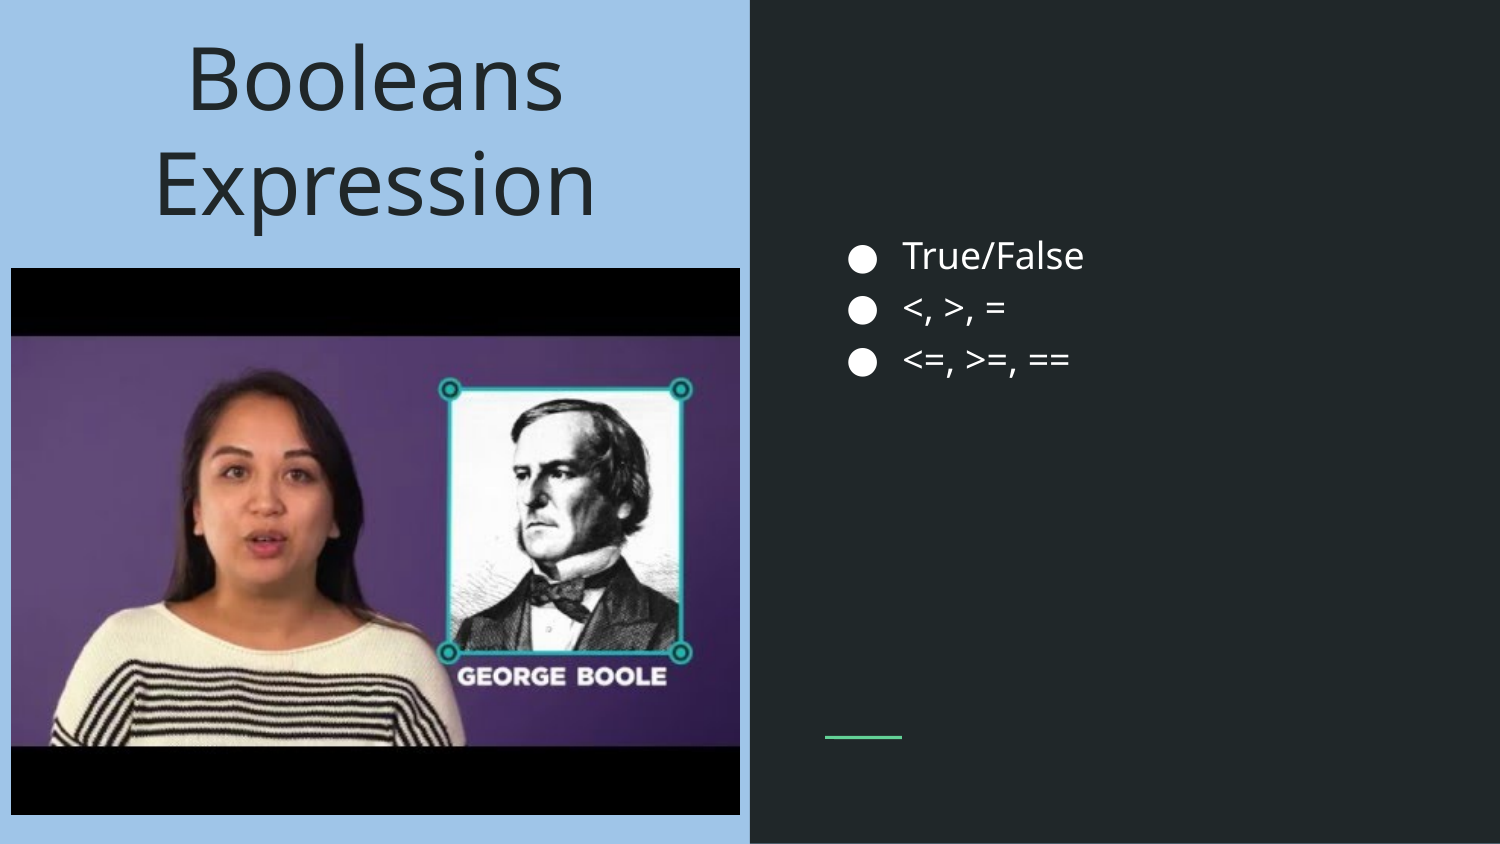

# Booleans Expression
True/False
<, >, =
<=, >=, ==